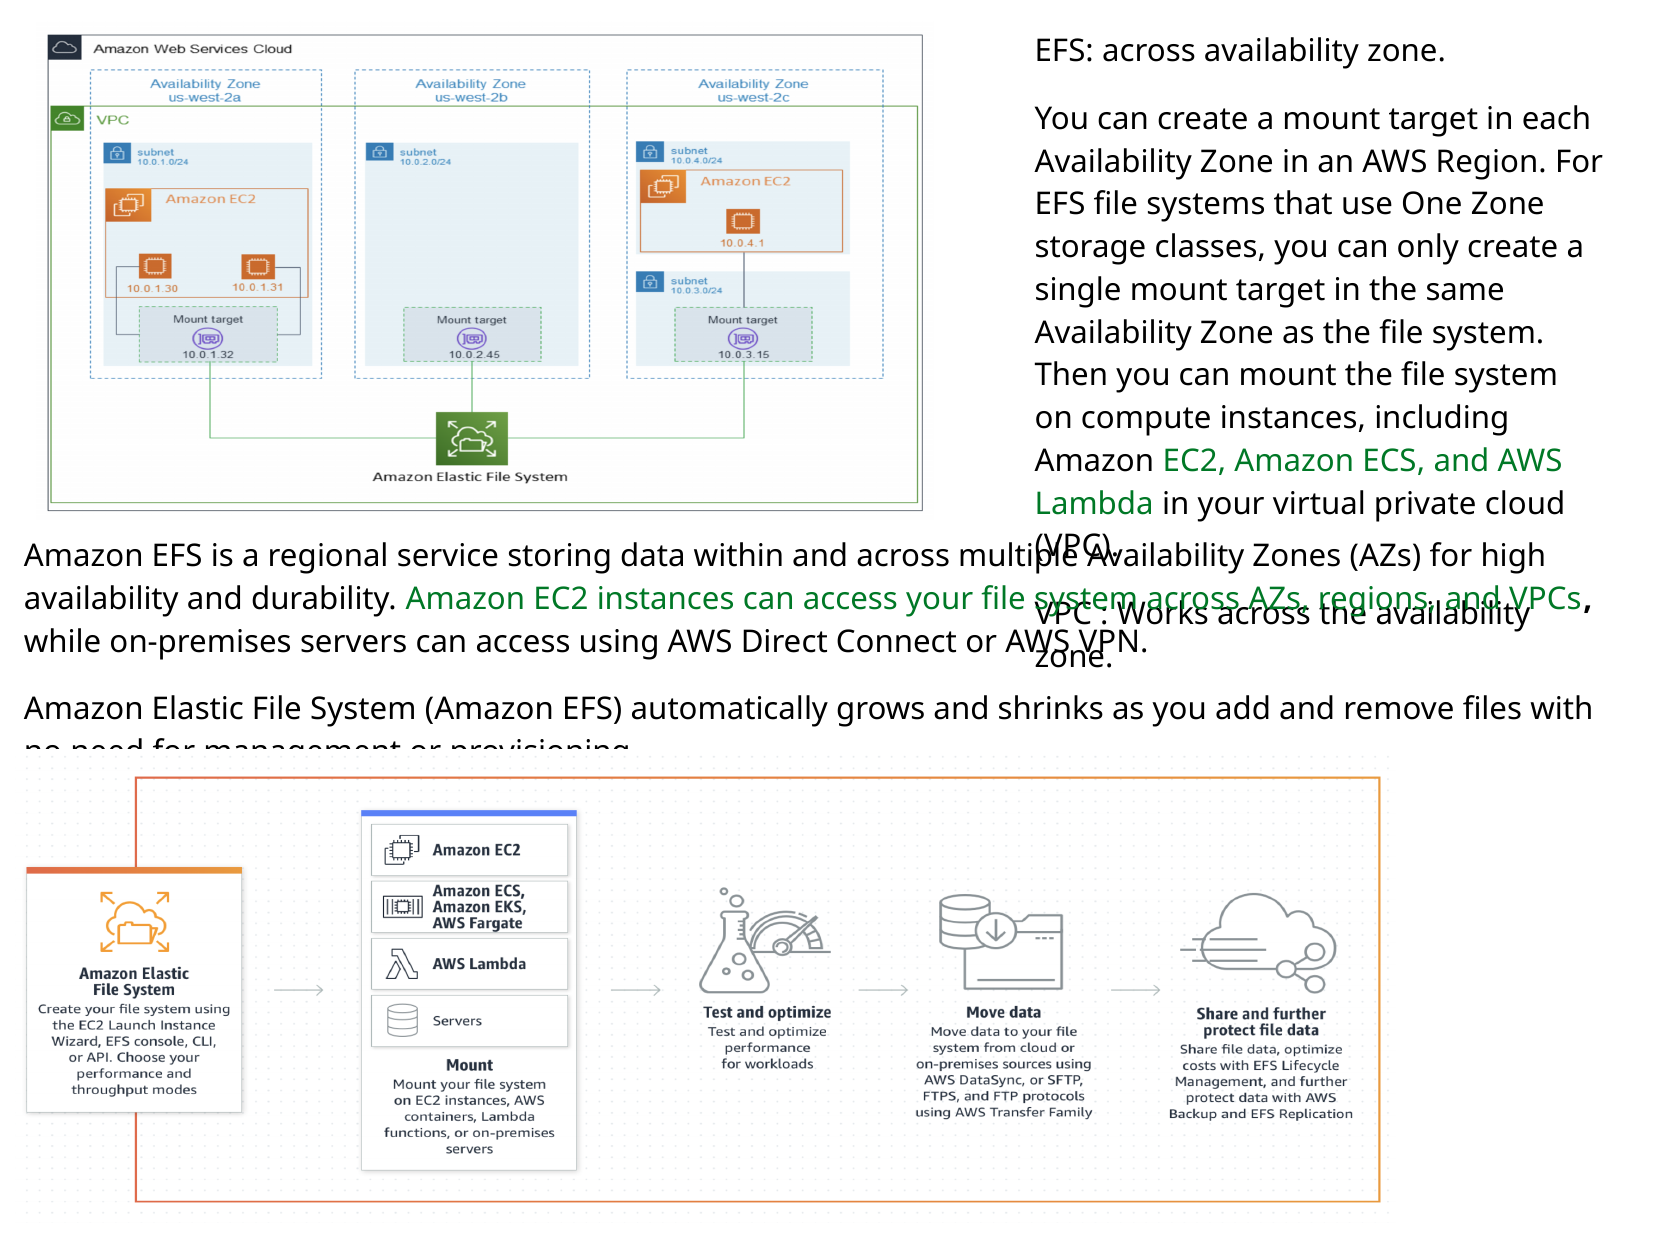

EFS: across availability zone.
You can create a mount target in each Availability Zone in an AWS Region. For EFS file systems that use One Zone storage classes, you can only create a single mount target in the same Availability Zone as the file system. Then you can mount the file system on compute instances, including Amazon EC2, Amazon ECS, and AWS Lambda in your virtual private cloud (VPC).
VPC : Works across the availability zone.
Amazon EFS is a regional service storing data within and across multiple Availability Zones (AZs) for high availability and durability. Amazon EC2 instances can access your file system across AZs, regions, and VPCs, while on-premises servers can access using AWS Direct Connect or AWS VPN.
Amazon Elastic File System (Amazon EFS) automatically grows and shrinks as you add and remove files with no need for management or provisioning.